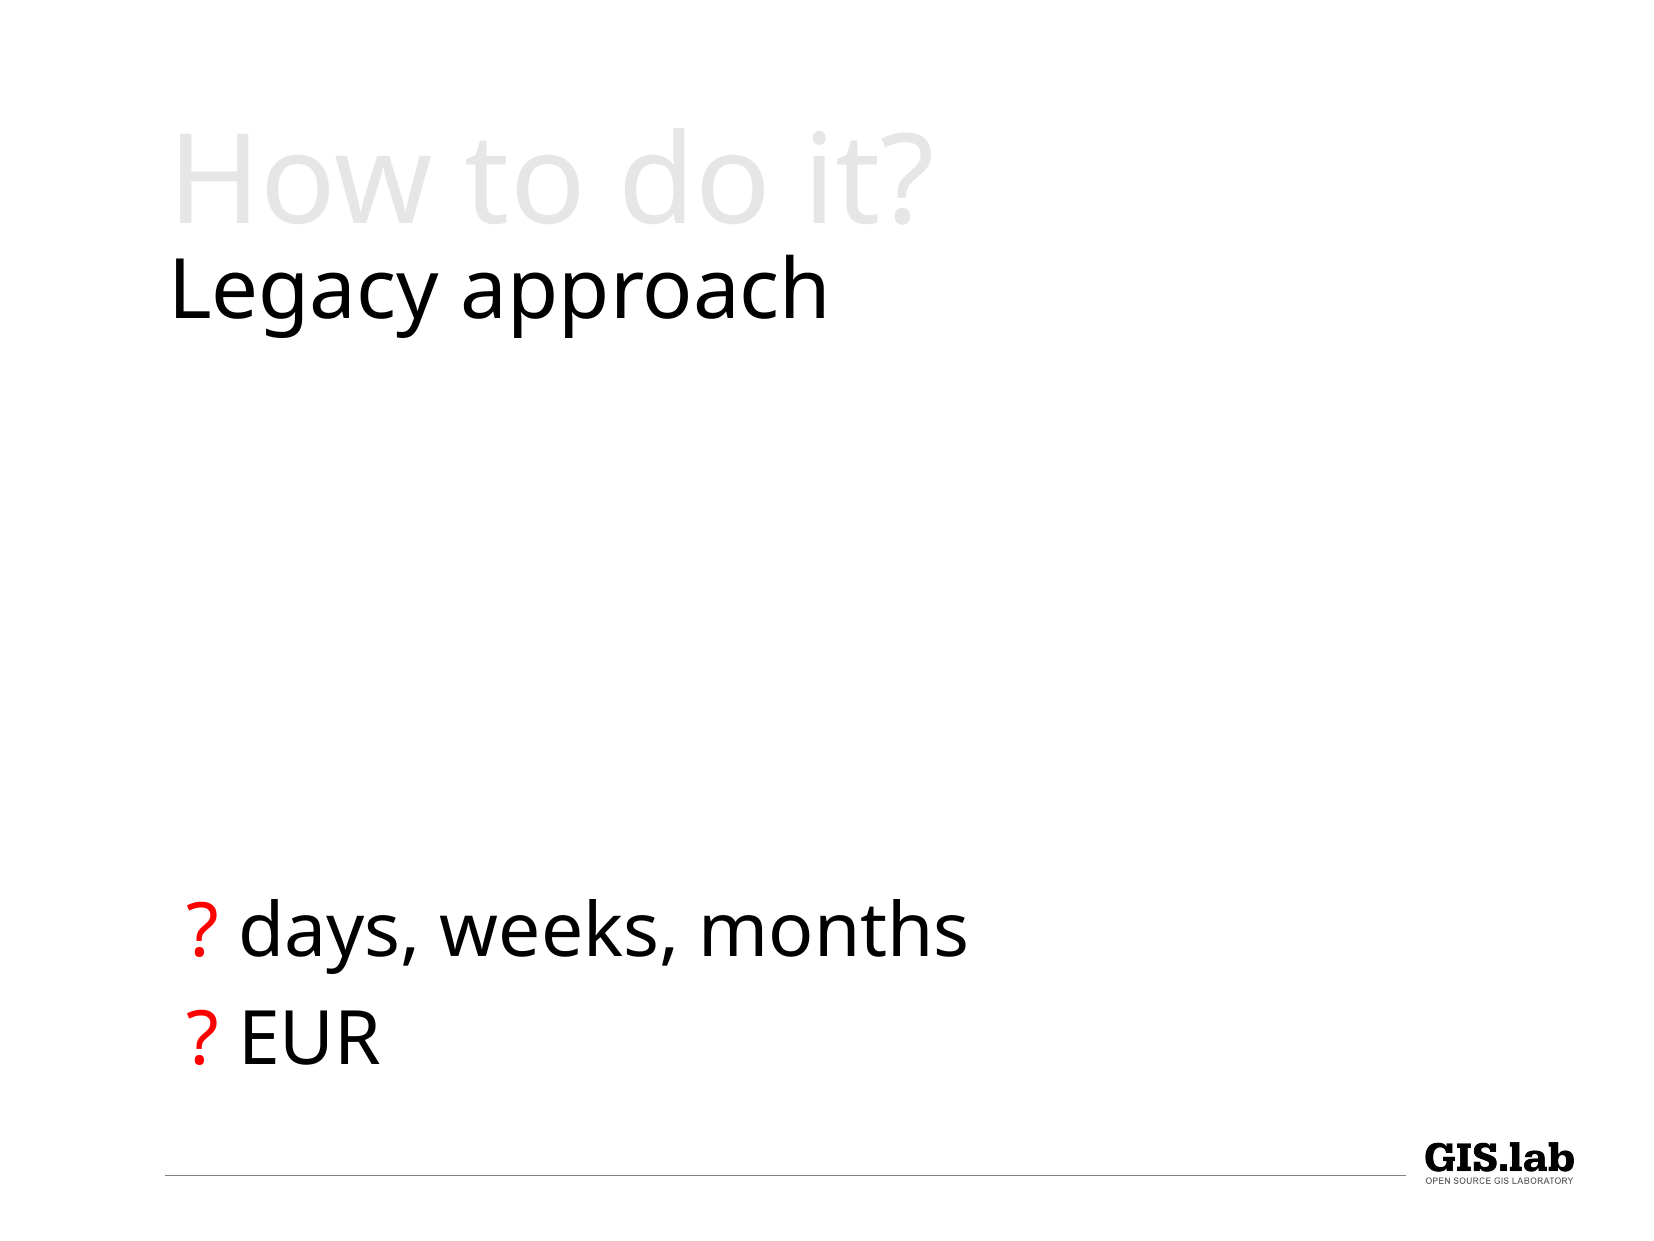

How to do it?
Legacy approach
? days, weeks, months
? EUR